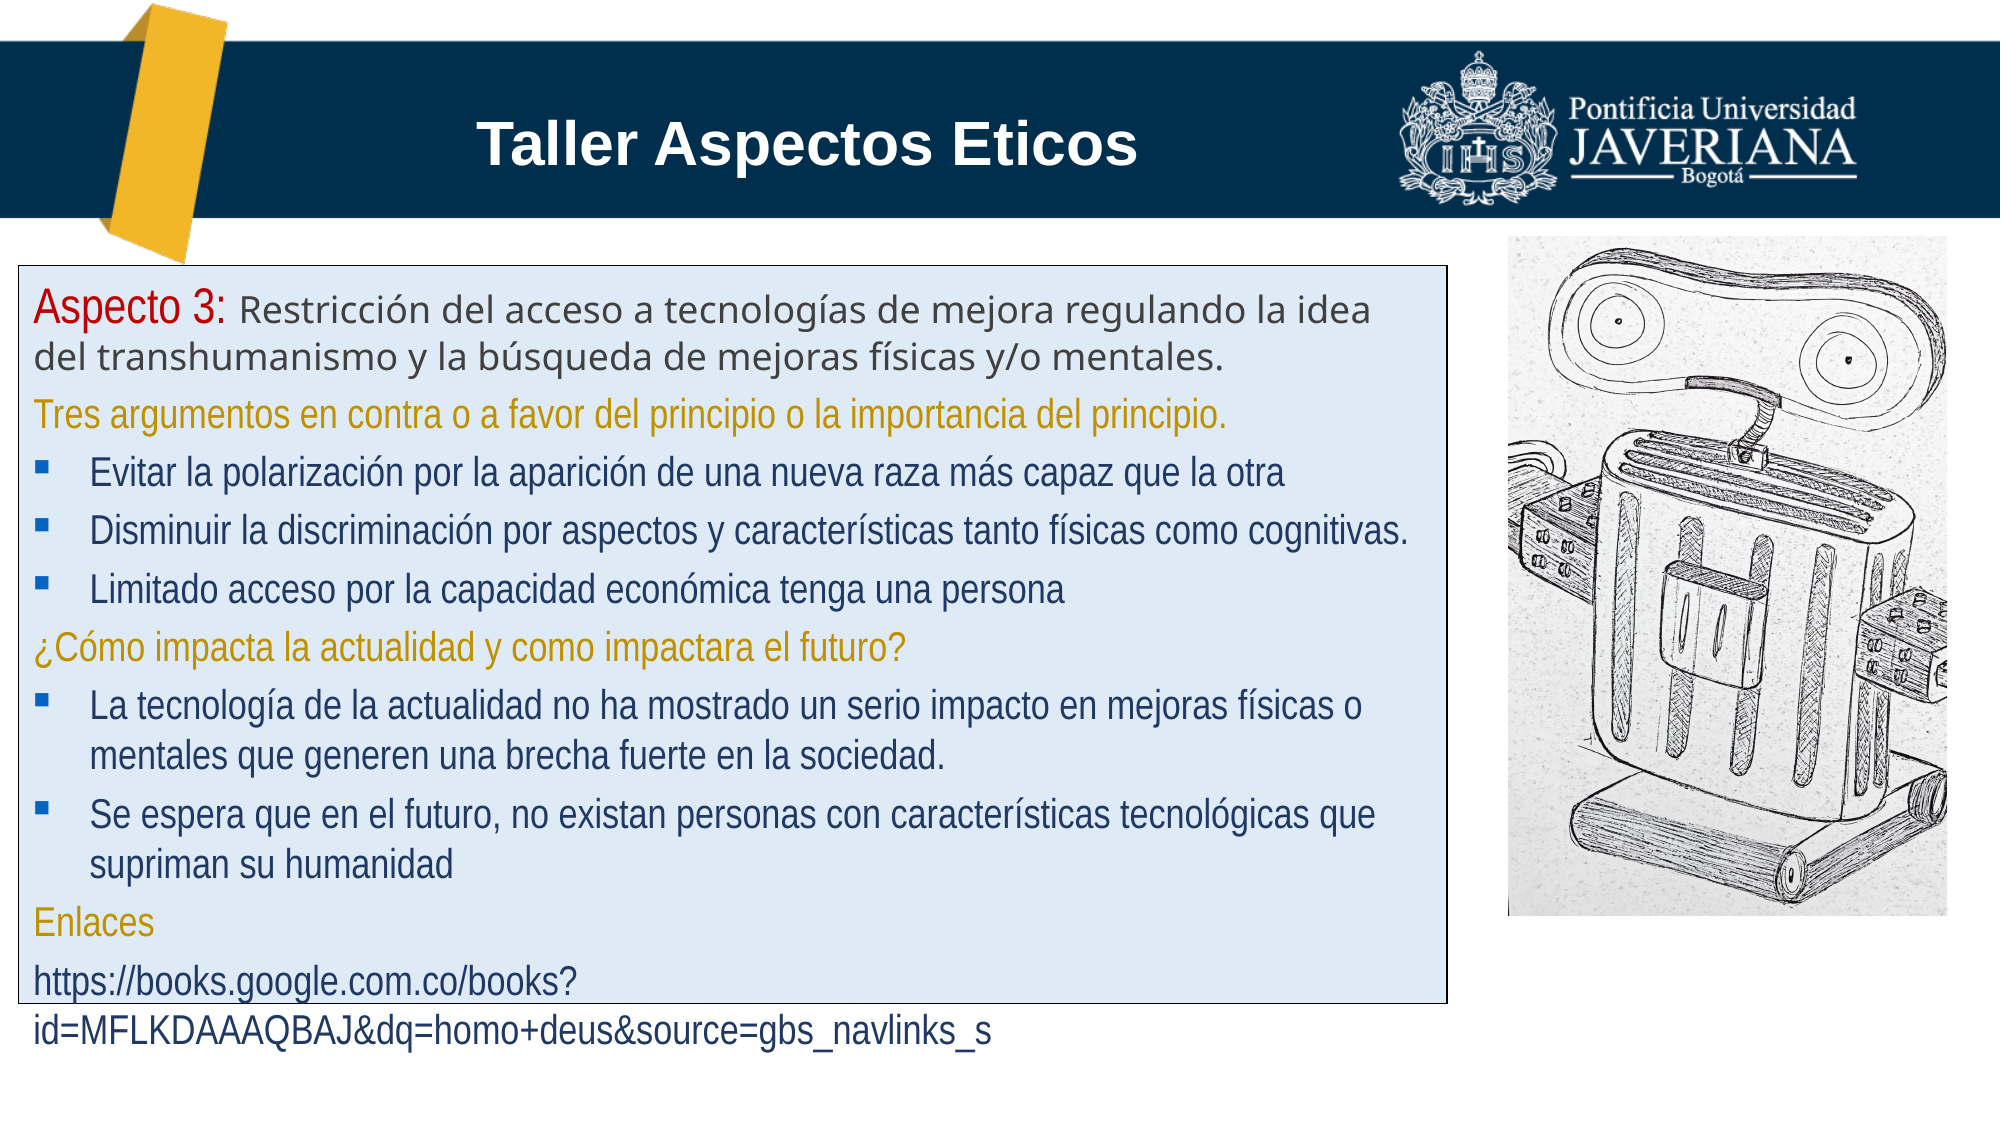

Taller Aspectos Eticos
Aspecto 3: Restricción del acceso a tecnologías de mejora regulando la idea del transhumanismo y la búsqueda de mejoras físicas y/o mentales.
Tres argumentos en contra o a favor del principio o la importancia del principio.
Evitar la polarización por la aparición de una nueva raza más capaz que la otra
Disminuir la discriminación por aspectos y características tanto físicas como cognitivas.
Limitado acceso por la capacidad económica tenga una persona
¿Cómo impacta la actualidad y como impactara el futuro?
La tecnología de la actualidad no ha mostrado un serio impacto en mejoras físicas o mentales que generen una brecha fuerte en la sociedad.
Se espera que en el futuro, no existan personas con características tecnológicas que supriman su humanidad
Enlaces
https://books.google.com.co/books?id=MFLKDAAAQBAJ&dq=homo+deus&source=gbs_navlinks_s